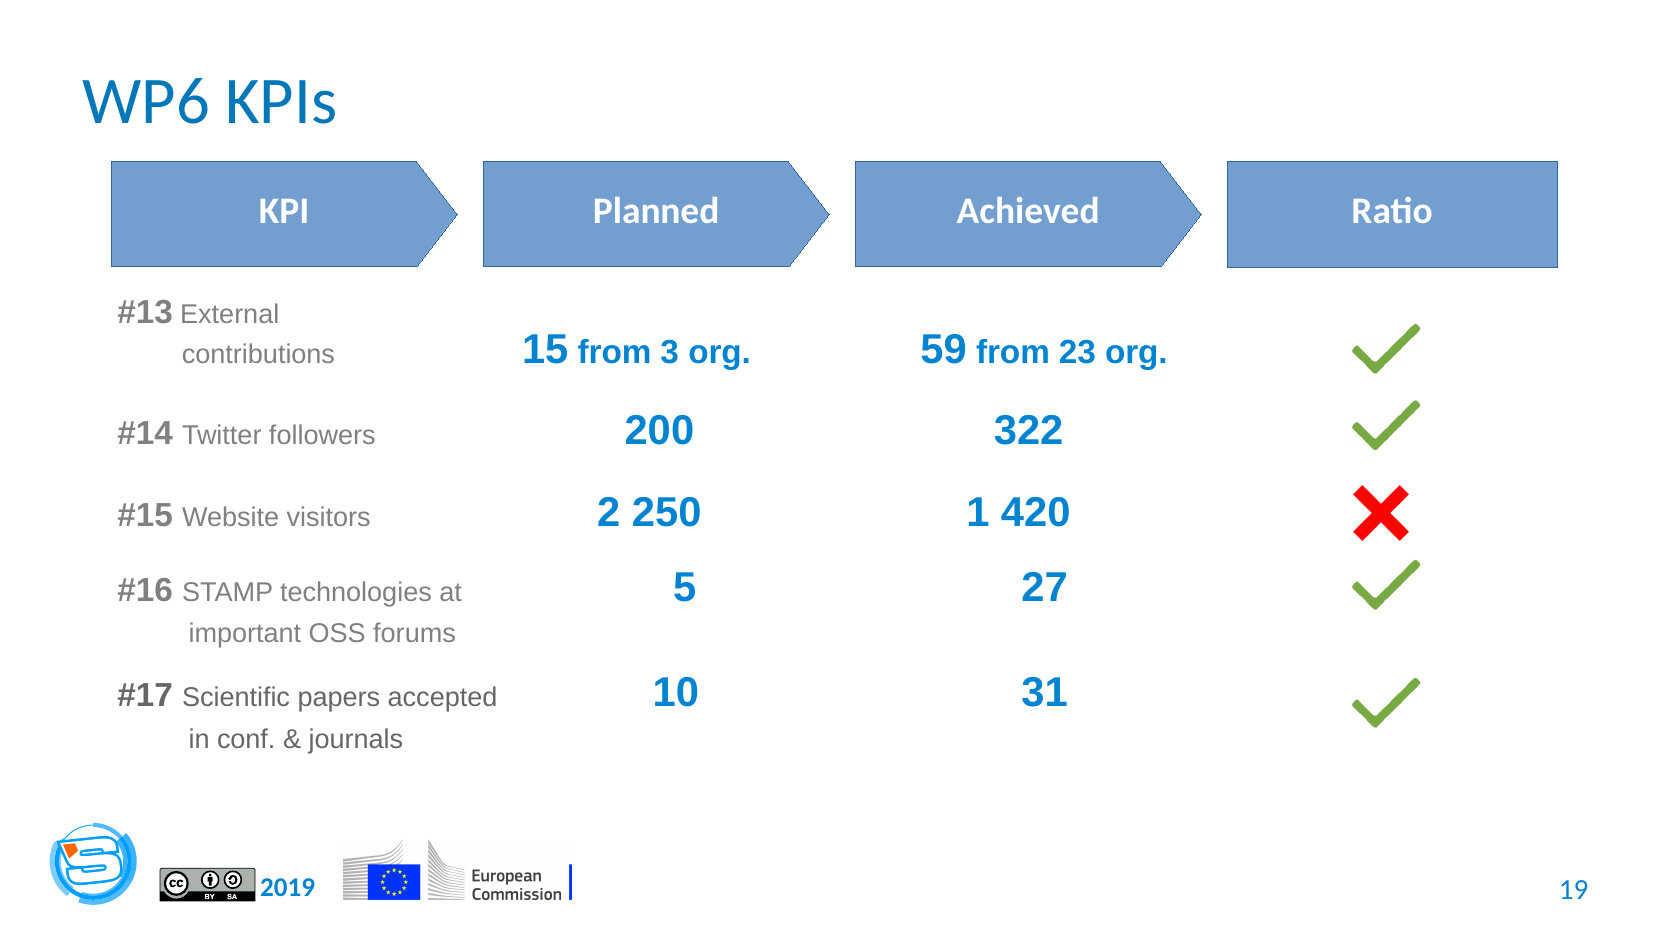

# WP6 KPIs
KPI
Planned
Achieved
Ratio
 #13 External
	contributions		 15 from 3 org.	 59 from 23 org.
 #14 Twitter followers 				200 	 			322
 #15 Website visitors		 	 2 250 			 1 420
 #16 STAMP technologies at 			 5 	 		 	 27
 important OSS forums
 #17 Scientific papers accepted 	 	 10 				 31
 in conf. & journals
19